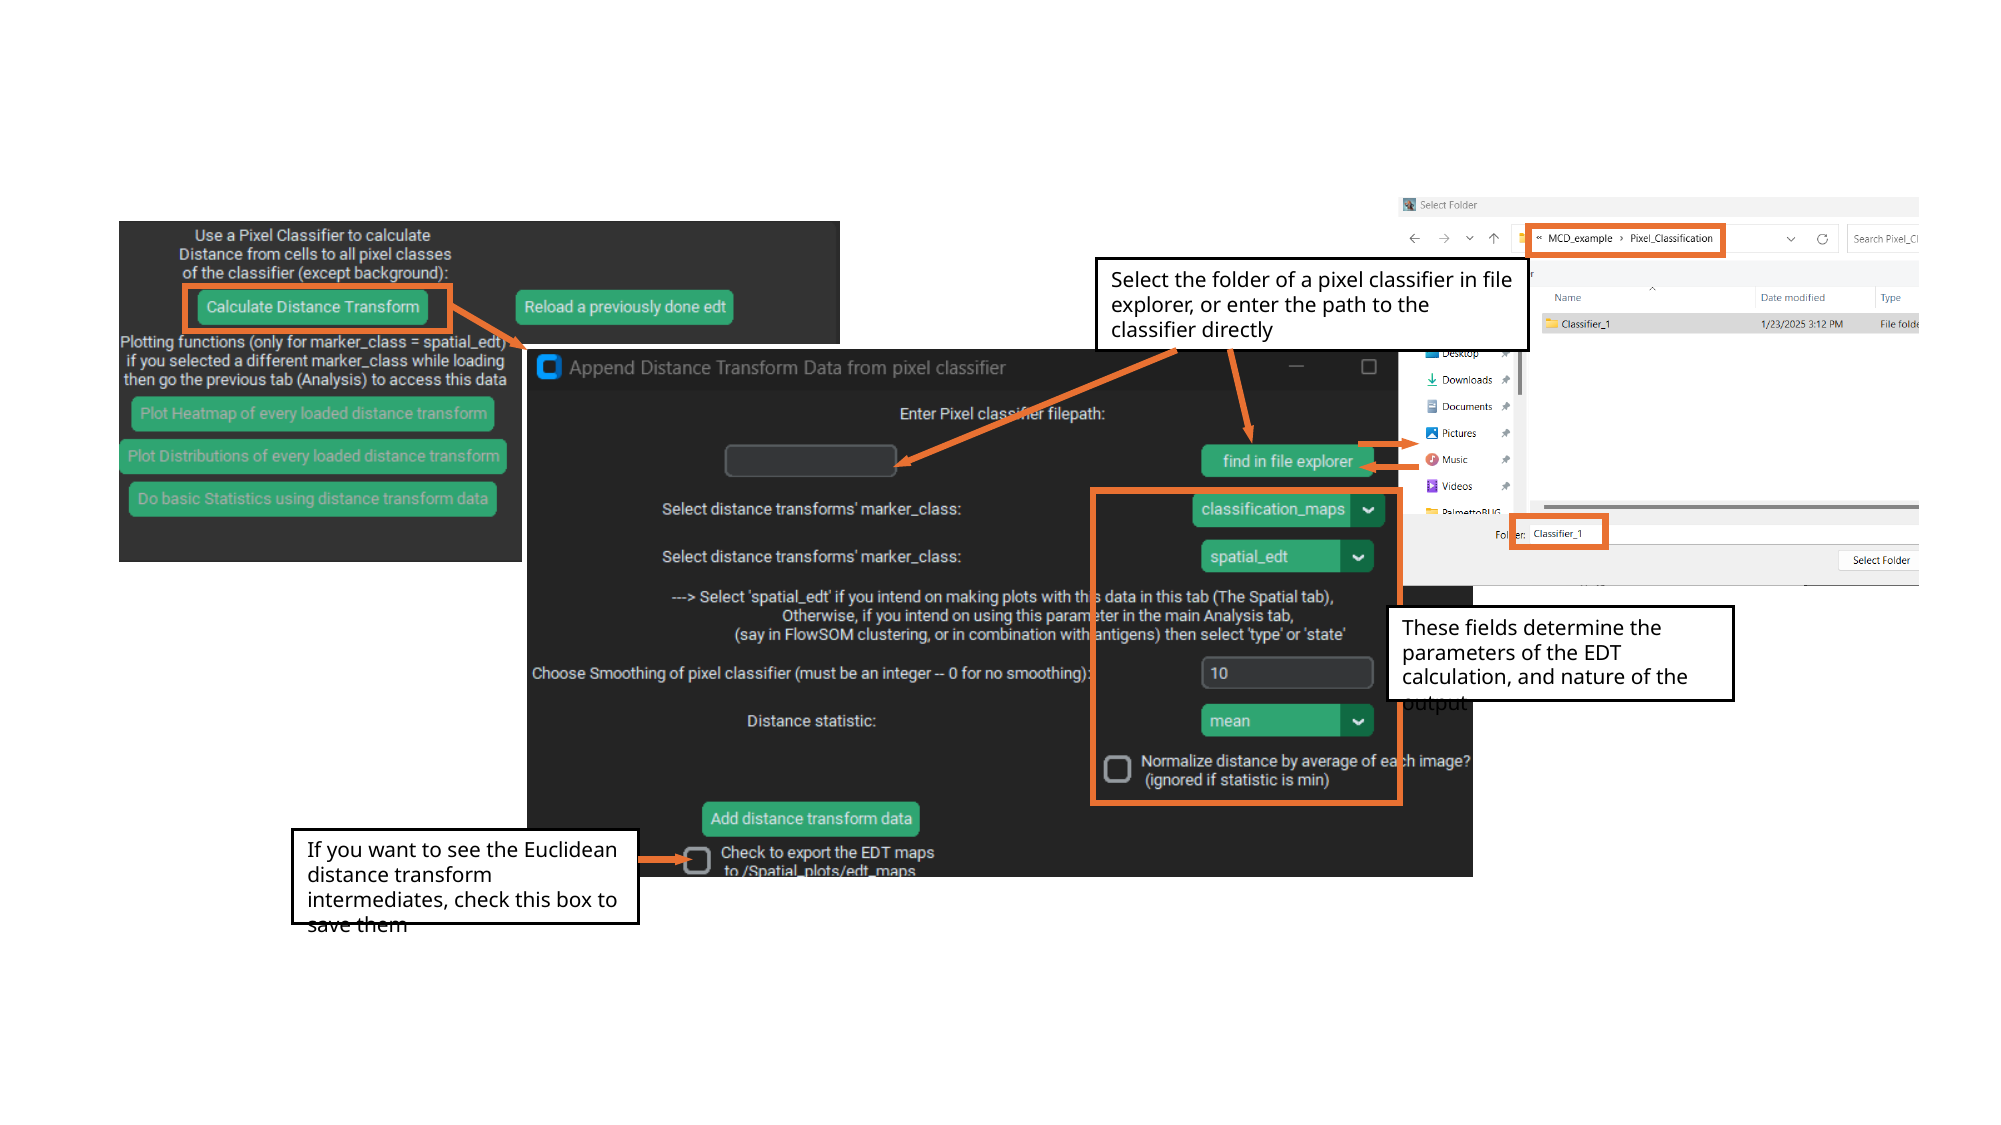

Select the folder of a pixel classifier in file explorer, or enter the path to the classifier directly
These fields determine the parameters of the EDT calculation, and nature of the output
If you want to see the Euclidean distance transform intermediates, check this box to save them